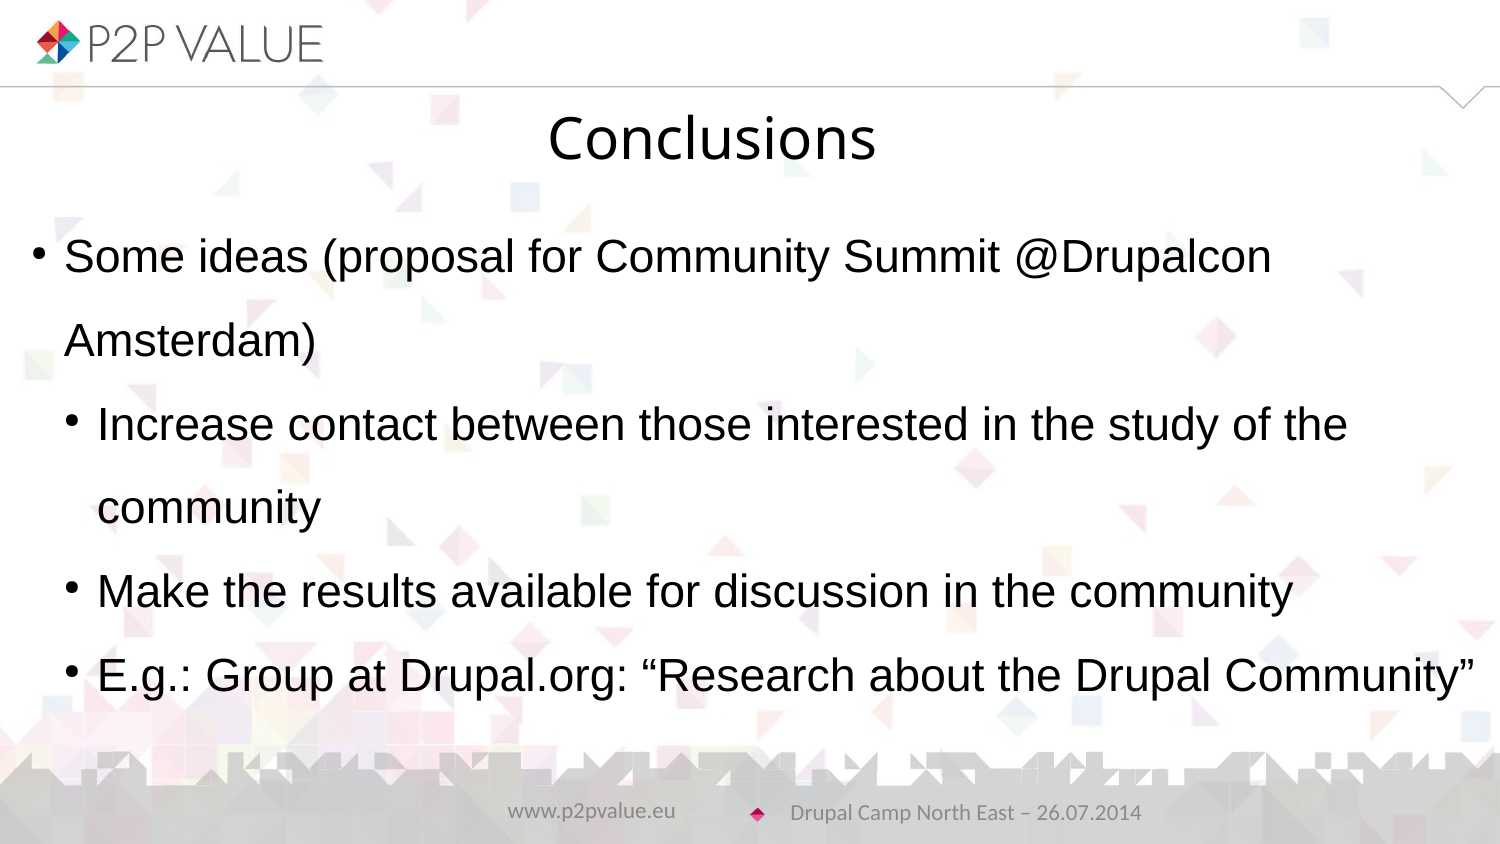

# Conclusions
Some ideas (proposal for Community Summit @Drupalcon Amsterdam)
Increase contact between those interested in the study of the community
Make the results available for discussion in the community
E.g.: Group at Drupal.org: “Research about the Drupal Community”
Drupal Camp North East – 26.07.2014
www.p2pvalue.eu